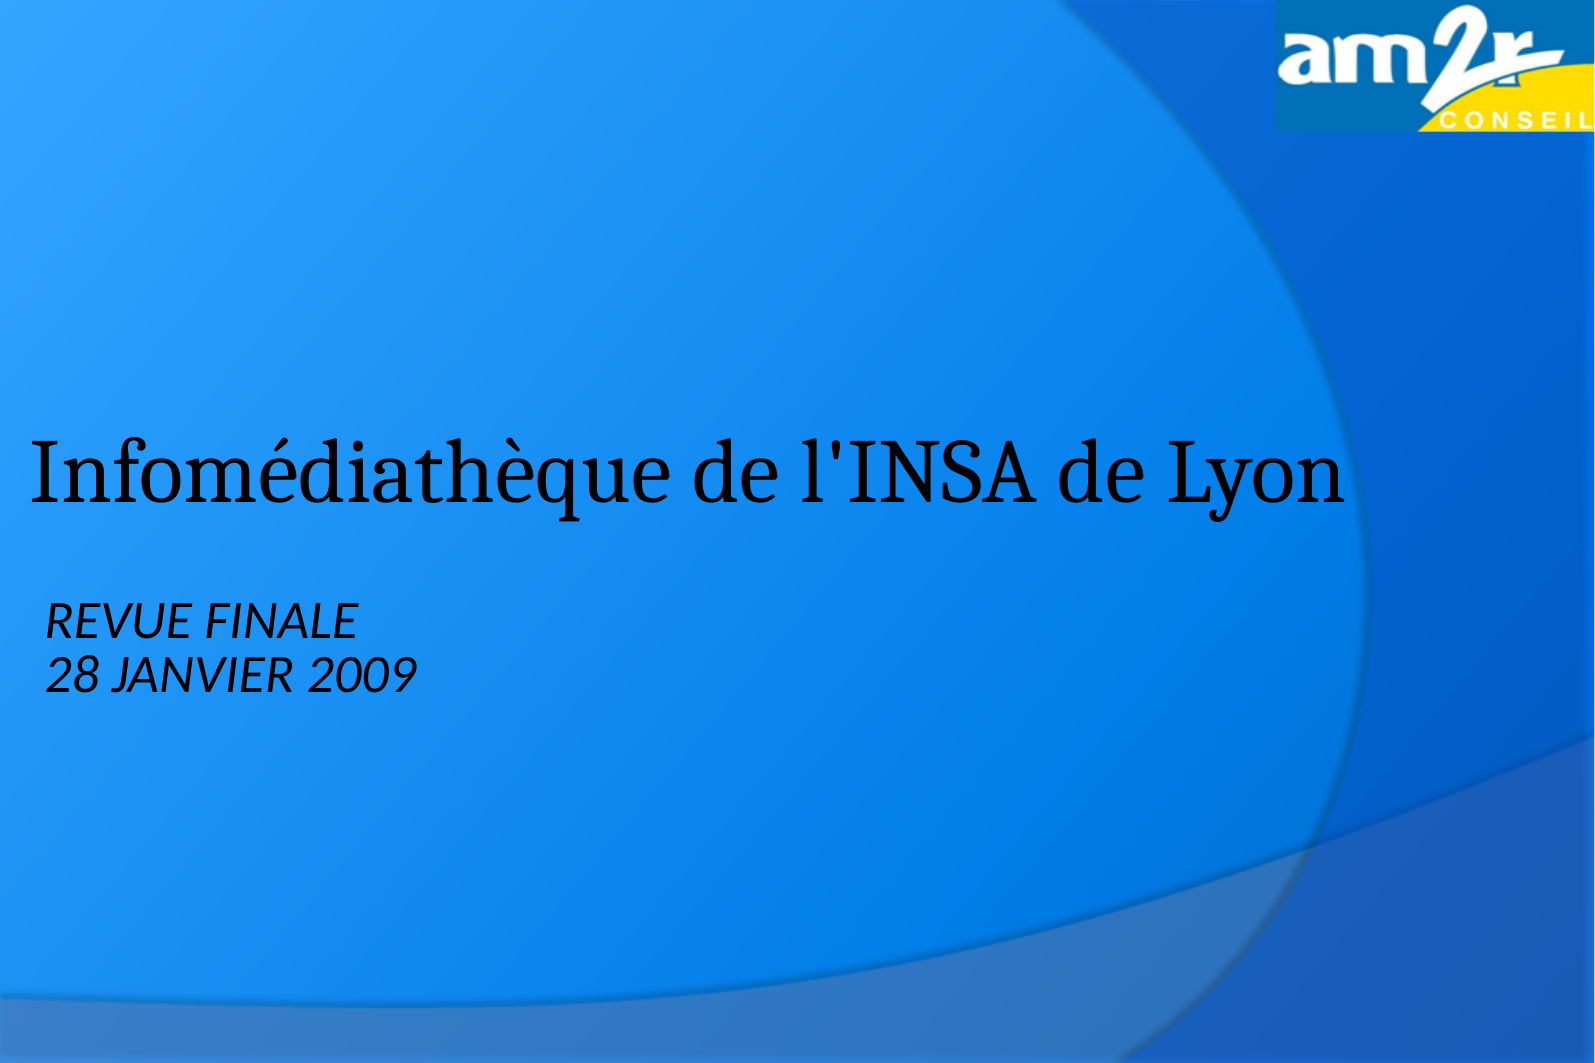

# Infomédiathèque de l'INSA de Lyon
REVUE FINALE
28 JANVIER 2009